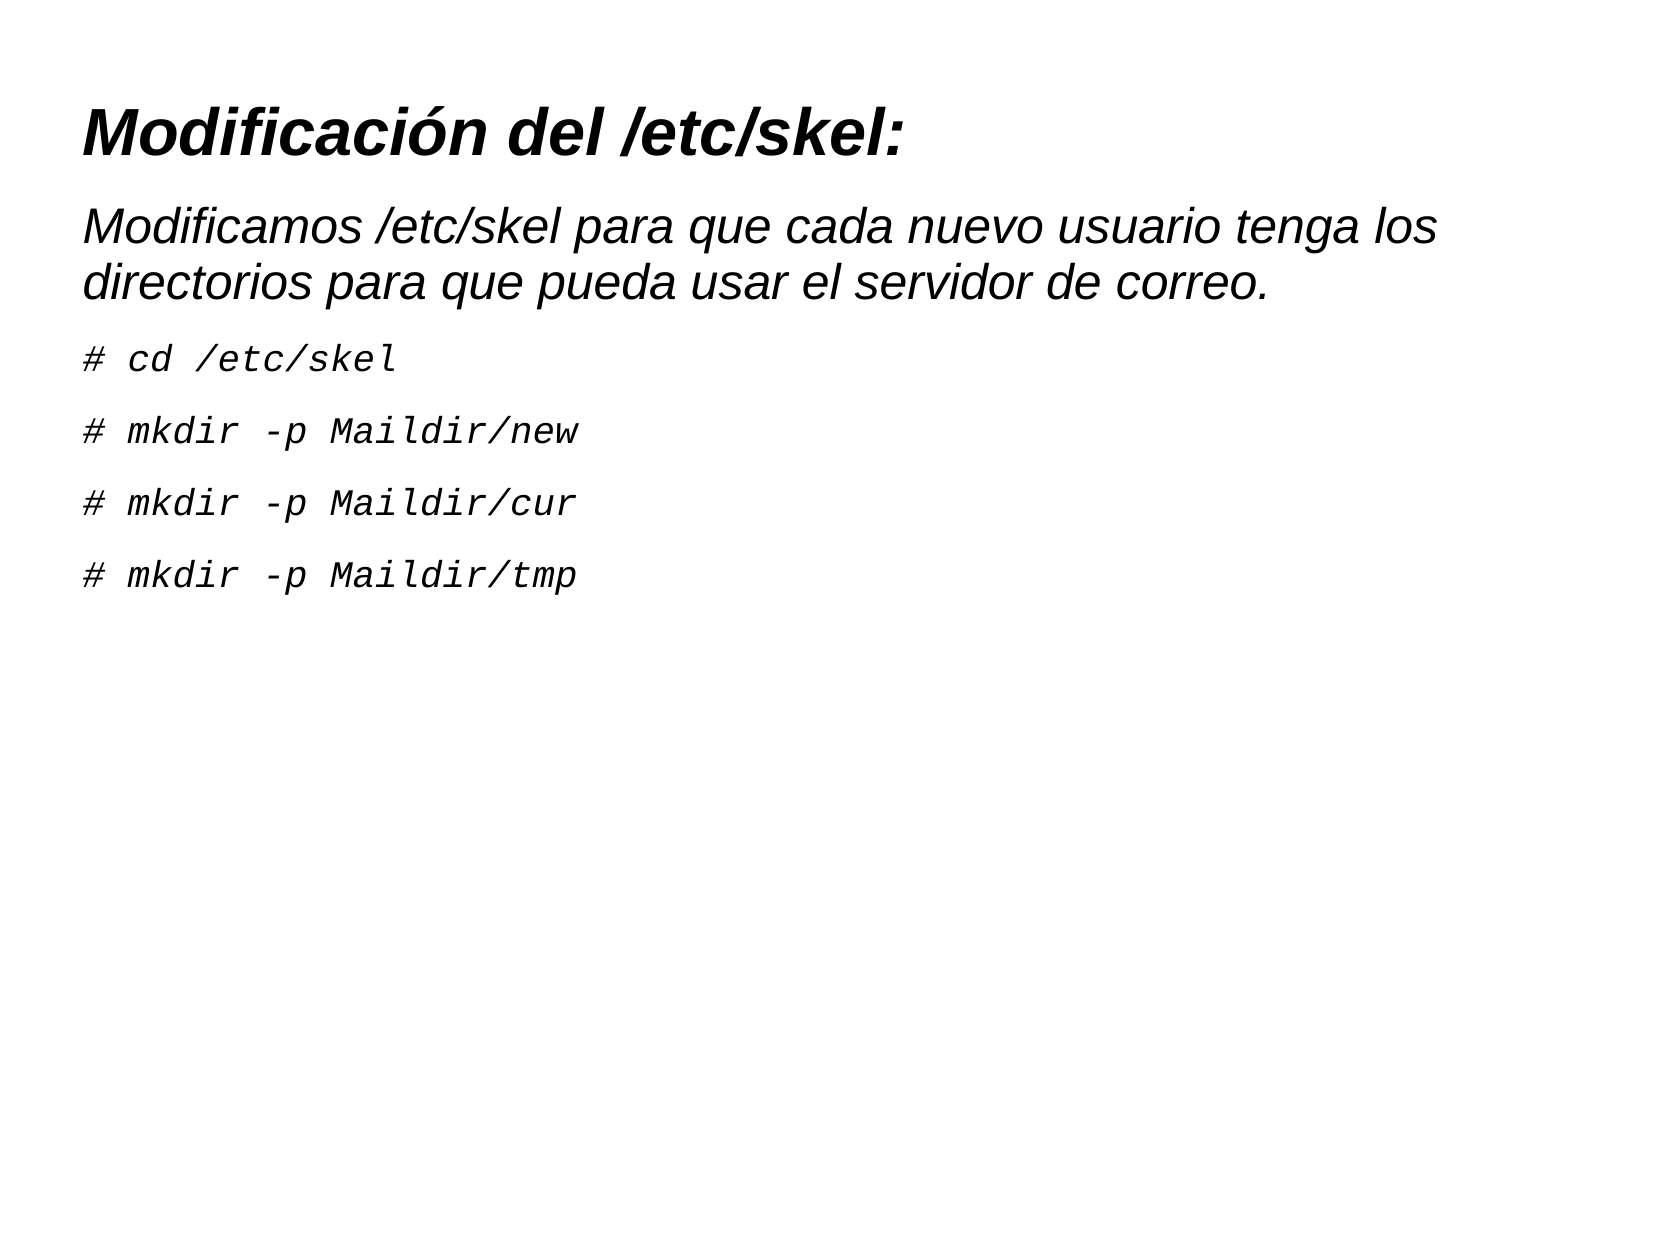

# Modificación del /etc/skel:
Modificamos /etc/skel para que cada nuevo usuario tenga los directorios para que pueda usar el servidor de correo.
# cd /etc/skel
# mkdir -p Maildir/new
# mkdir -p Maildir/cur
# mkdir -p Maildir/tmp